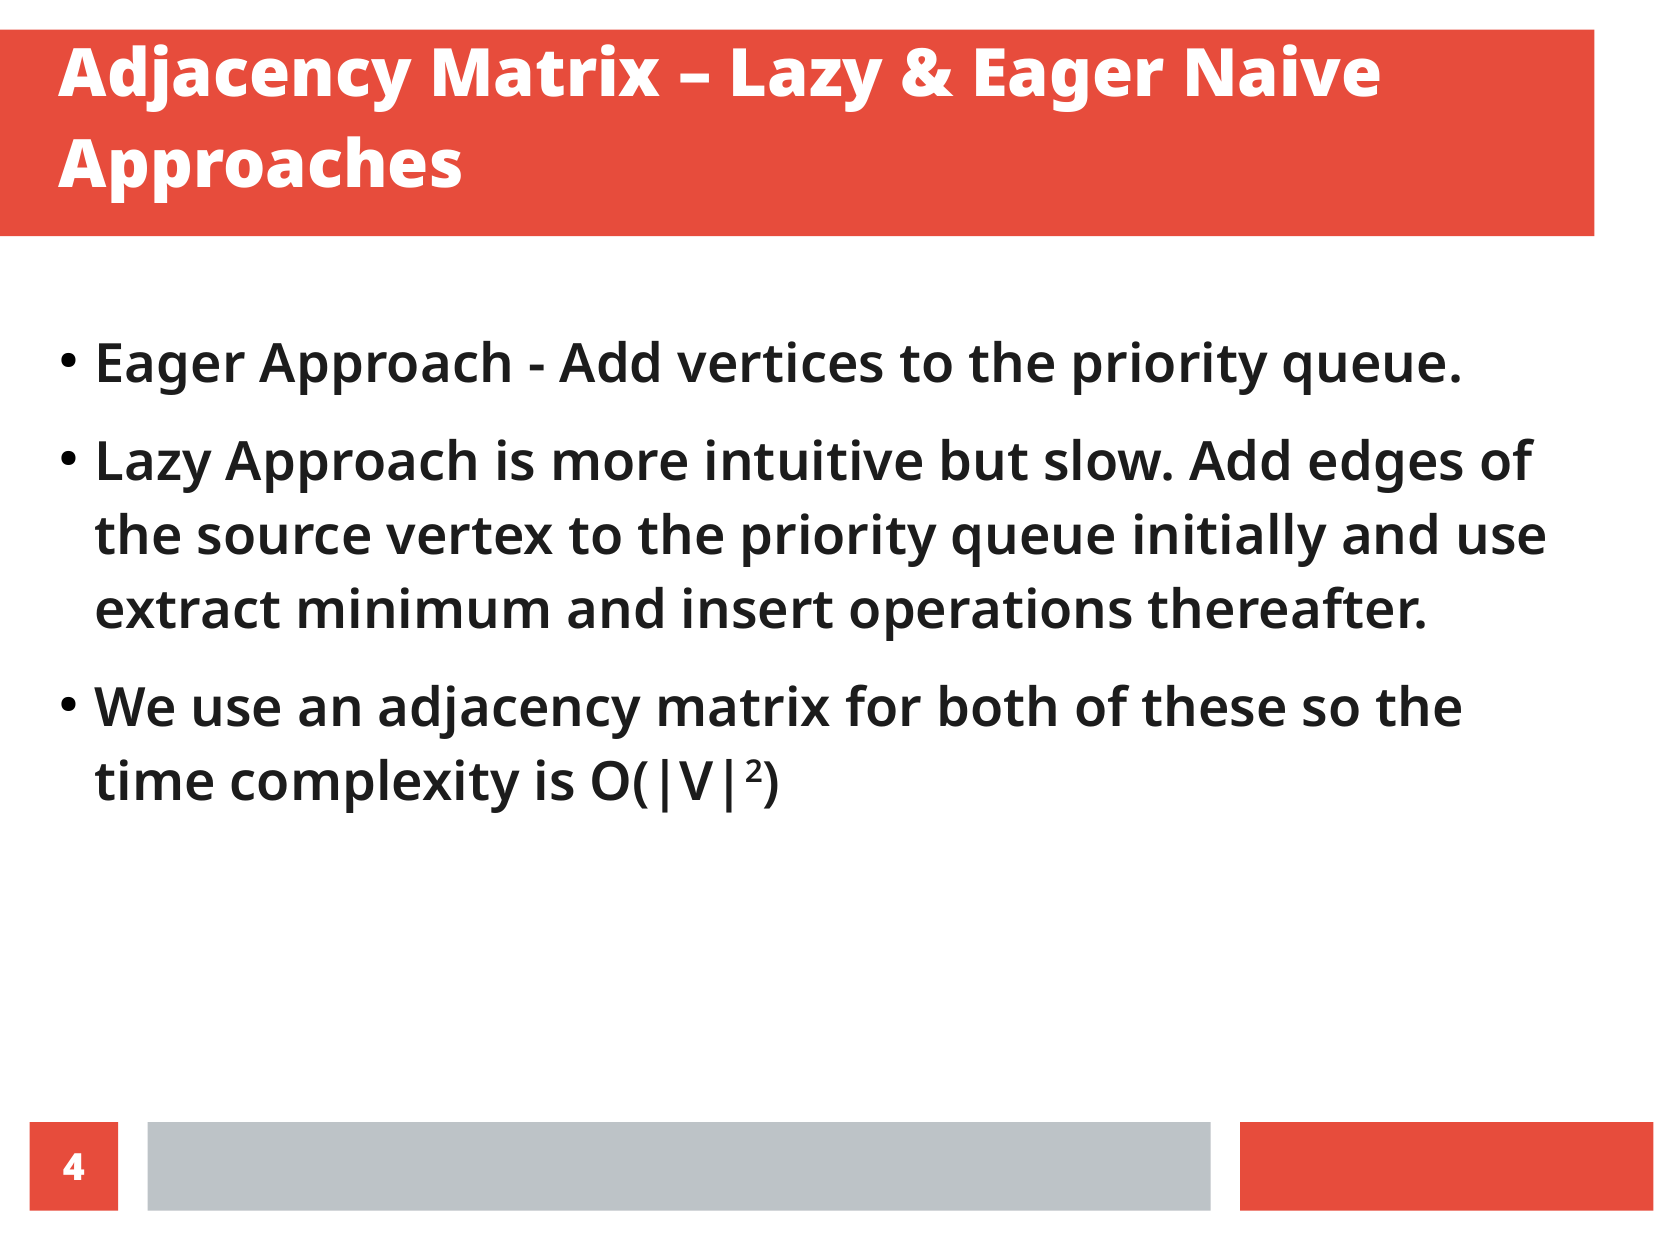

# Adjacency Matrix – Lazy & Eager Naive Approaches
Eager Approach - Add vertices to the priority queue.
Lazy Approach is more intuitive but slow. Add edges of the source vertex to the priority queue initially and use extract minimum and insert operations thereafter.
We use an adjacency matrix for both of these so the time complexity is O(|V|2)
4